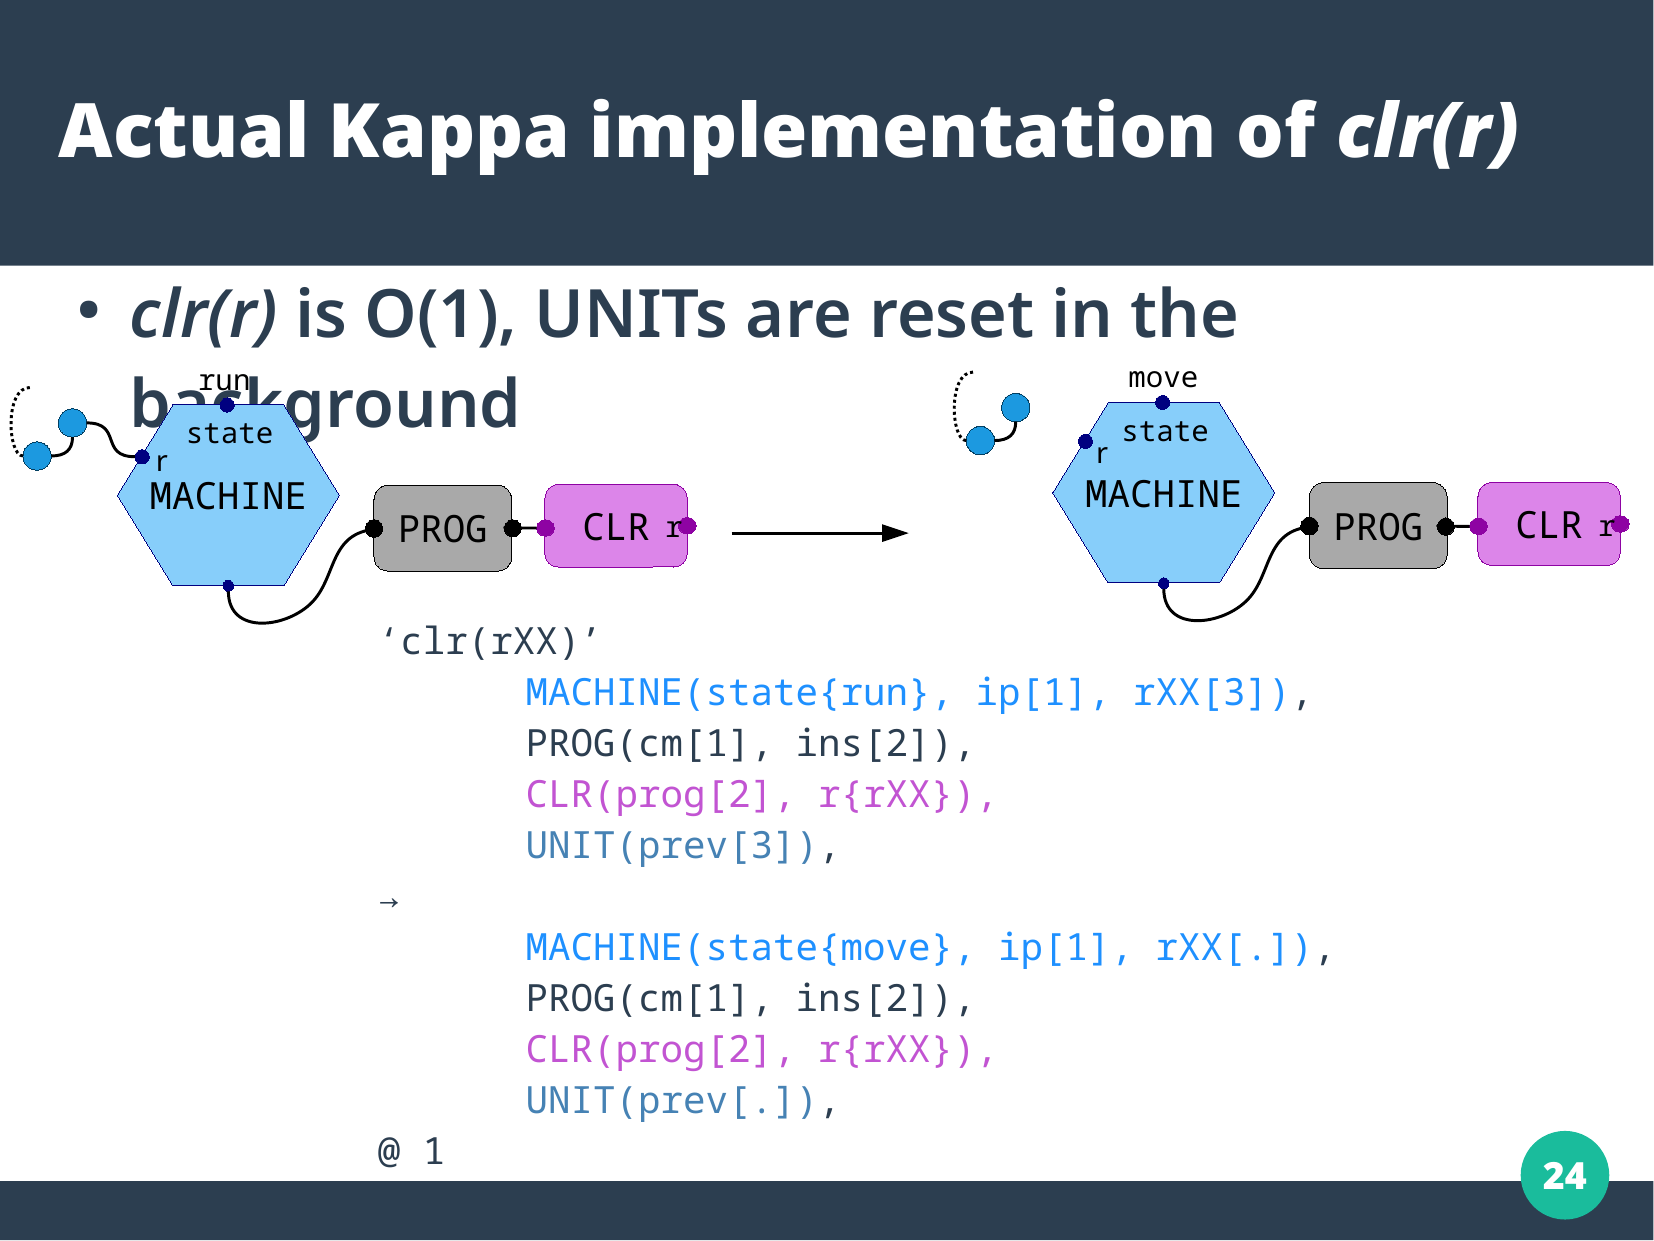

# Actual Kappa implementation of clr(r)
clr(r) is O(1), UNITs are reset in the background
move
run
MACHINE
state
MACHINE
state
r
r
PROG
CLR
r
CLR
r
PROG
‘clr(rXX)’
		MACHINE(state{run}, ip[1], rXX[3]),
		PROG(cm[1], ins[2]),
		CLR(prog[2], r{rXX}),
		UNIT(prev[3]),
→
		MACHINE(state{move}, ip[1], rXX[.]),
		PROG(cm[1], ins[2]),
		CLR(prog[2], r{rXX}),
		UNIT(prev[.]),
@ 1
24